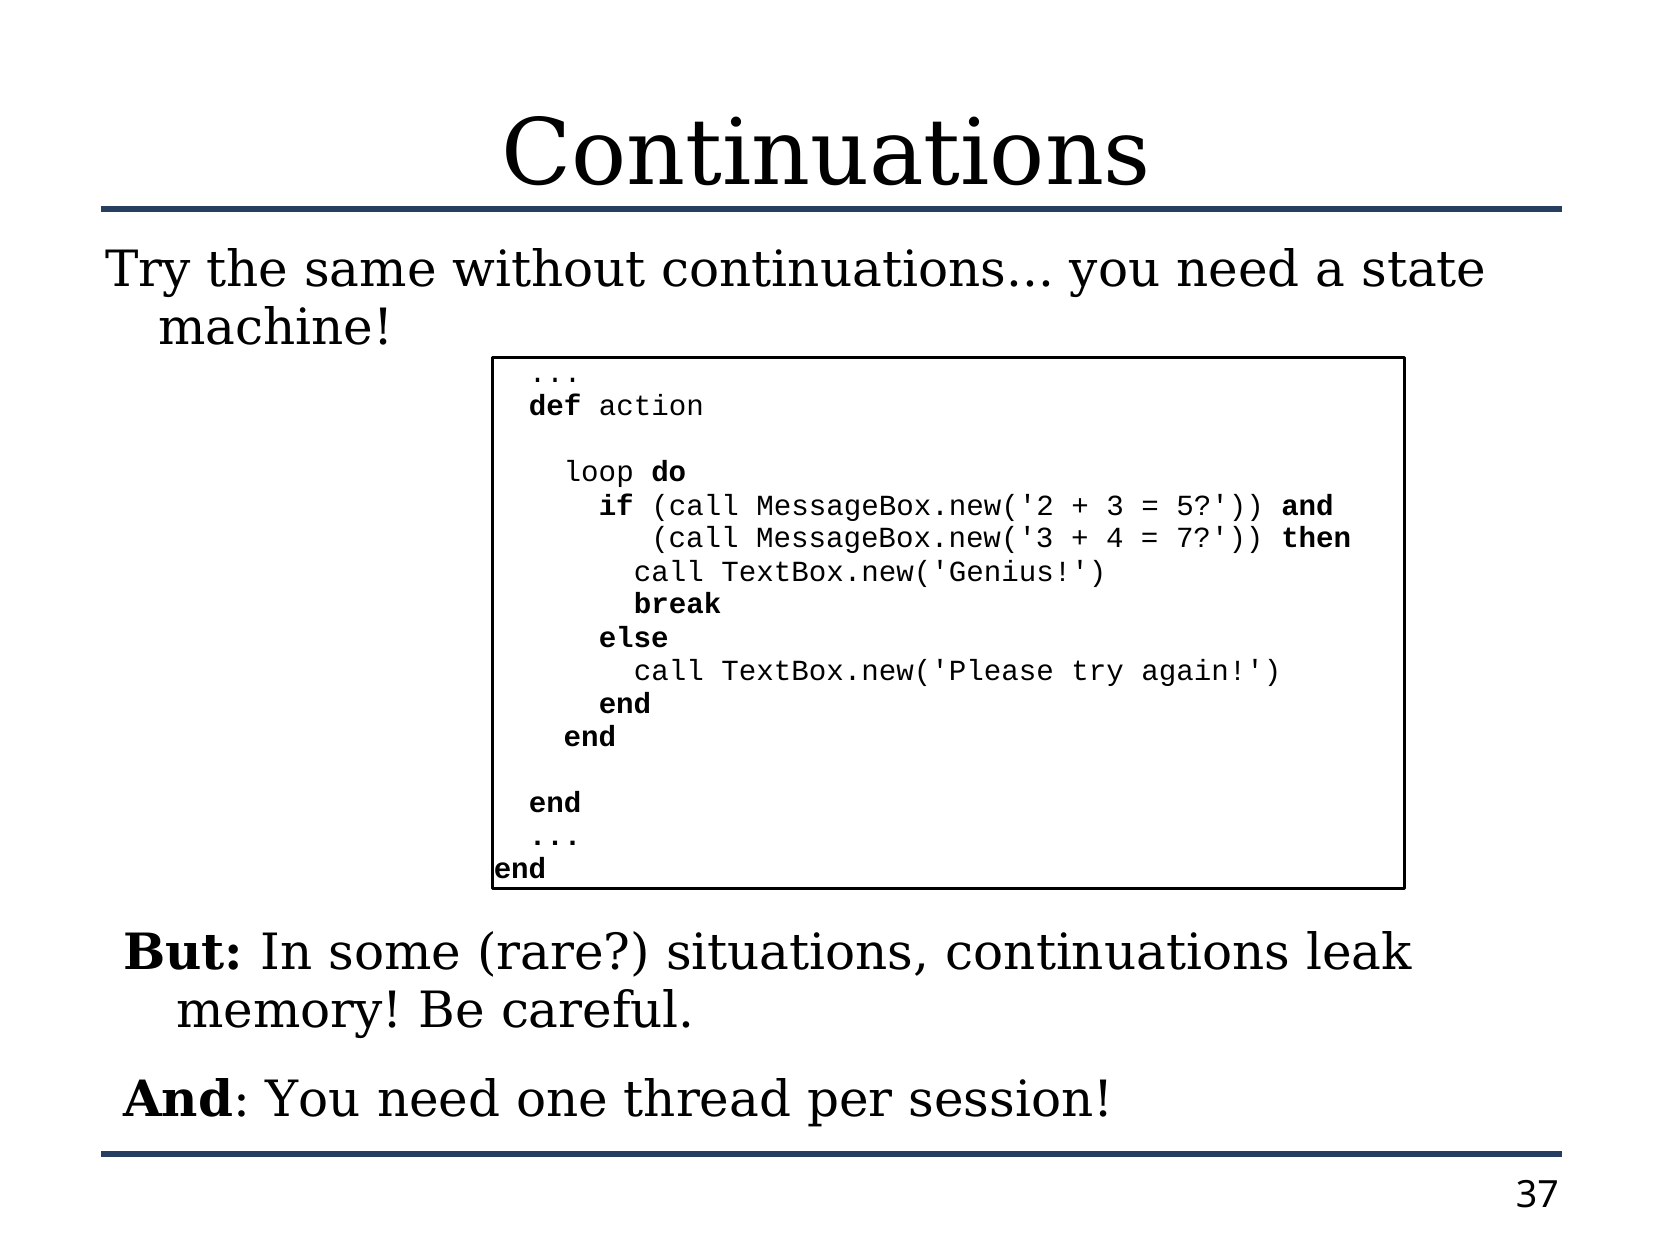

# Continuations
Try the same without continuations... you need a state machine!
 ...
 def action
 loop do
 if (call MessageBox.new('2 + 3 = 5?')) and
 (call MessageBox.new('3 + 4 = 7?')) then
 call TextBox.new('Genius!')
 break
 else
 call TextBox.new('Please try again!')
 end
 end
 end
 ...
end
But: In some (rare?) situations, continuations leak memory! Be careful.
And: You need one thread per session!